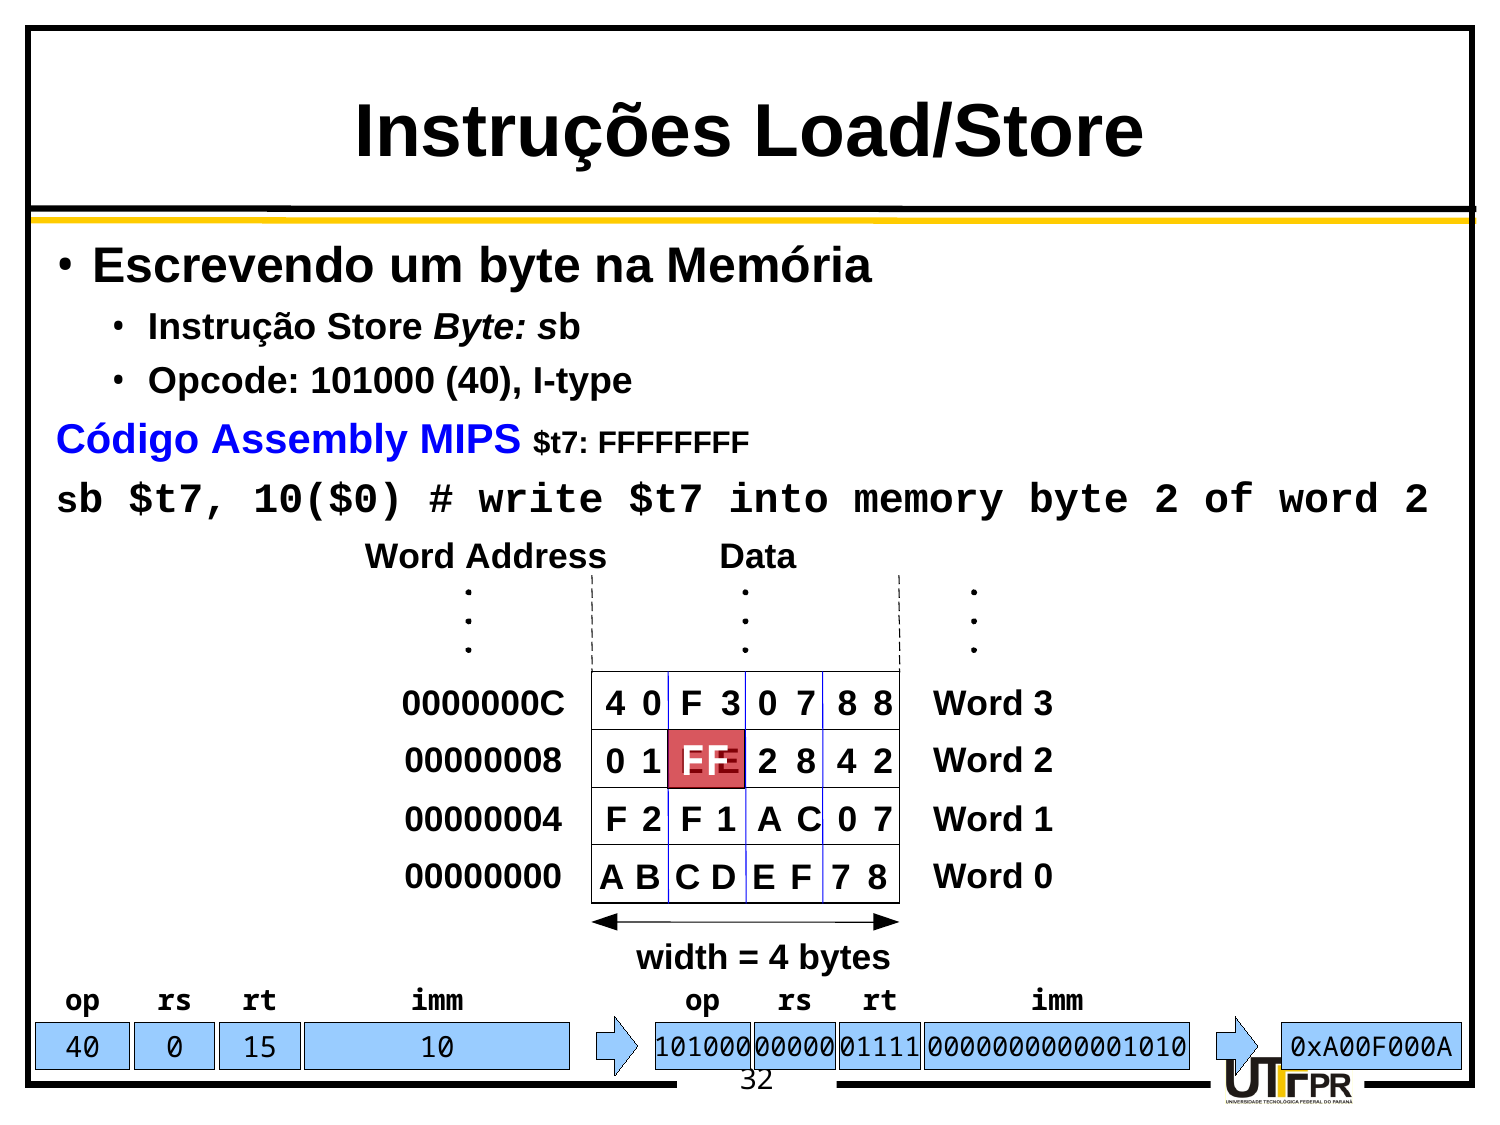

Instruções Load/Store
# Escrevendo um byte na Memória
Instrução Store Byte: sb
Opcode: 101000 (40), I-type
Código Assembly MIPS $t7: FFFFFFFF
sb $t7, 10($0) # write $t7 into memory byte 2 of word 2
Word Address
Data
0000000C
4
0
F
3
0
7
8
8
Word 3
00000008
Word 2
0
1
E
E
2
8
4
2
00000004
F
2
F
1
A
C
0
7
Word 1
00000000
Word 0
A
B
C
D
E
F
7
8
width = 4 bytes
FF
op
rs
rt
imm
op
rs
rt
imm
40
0
15
10
101000
00000
01111
0000000000001010
0xA00F000A